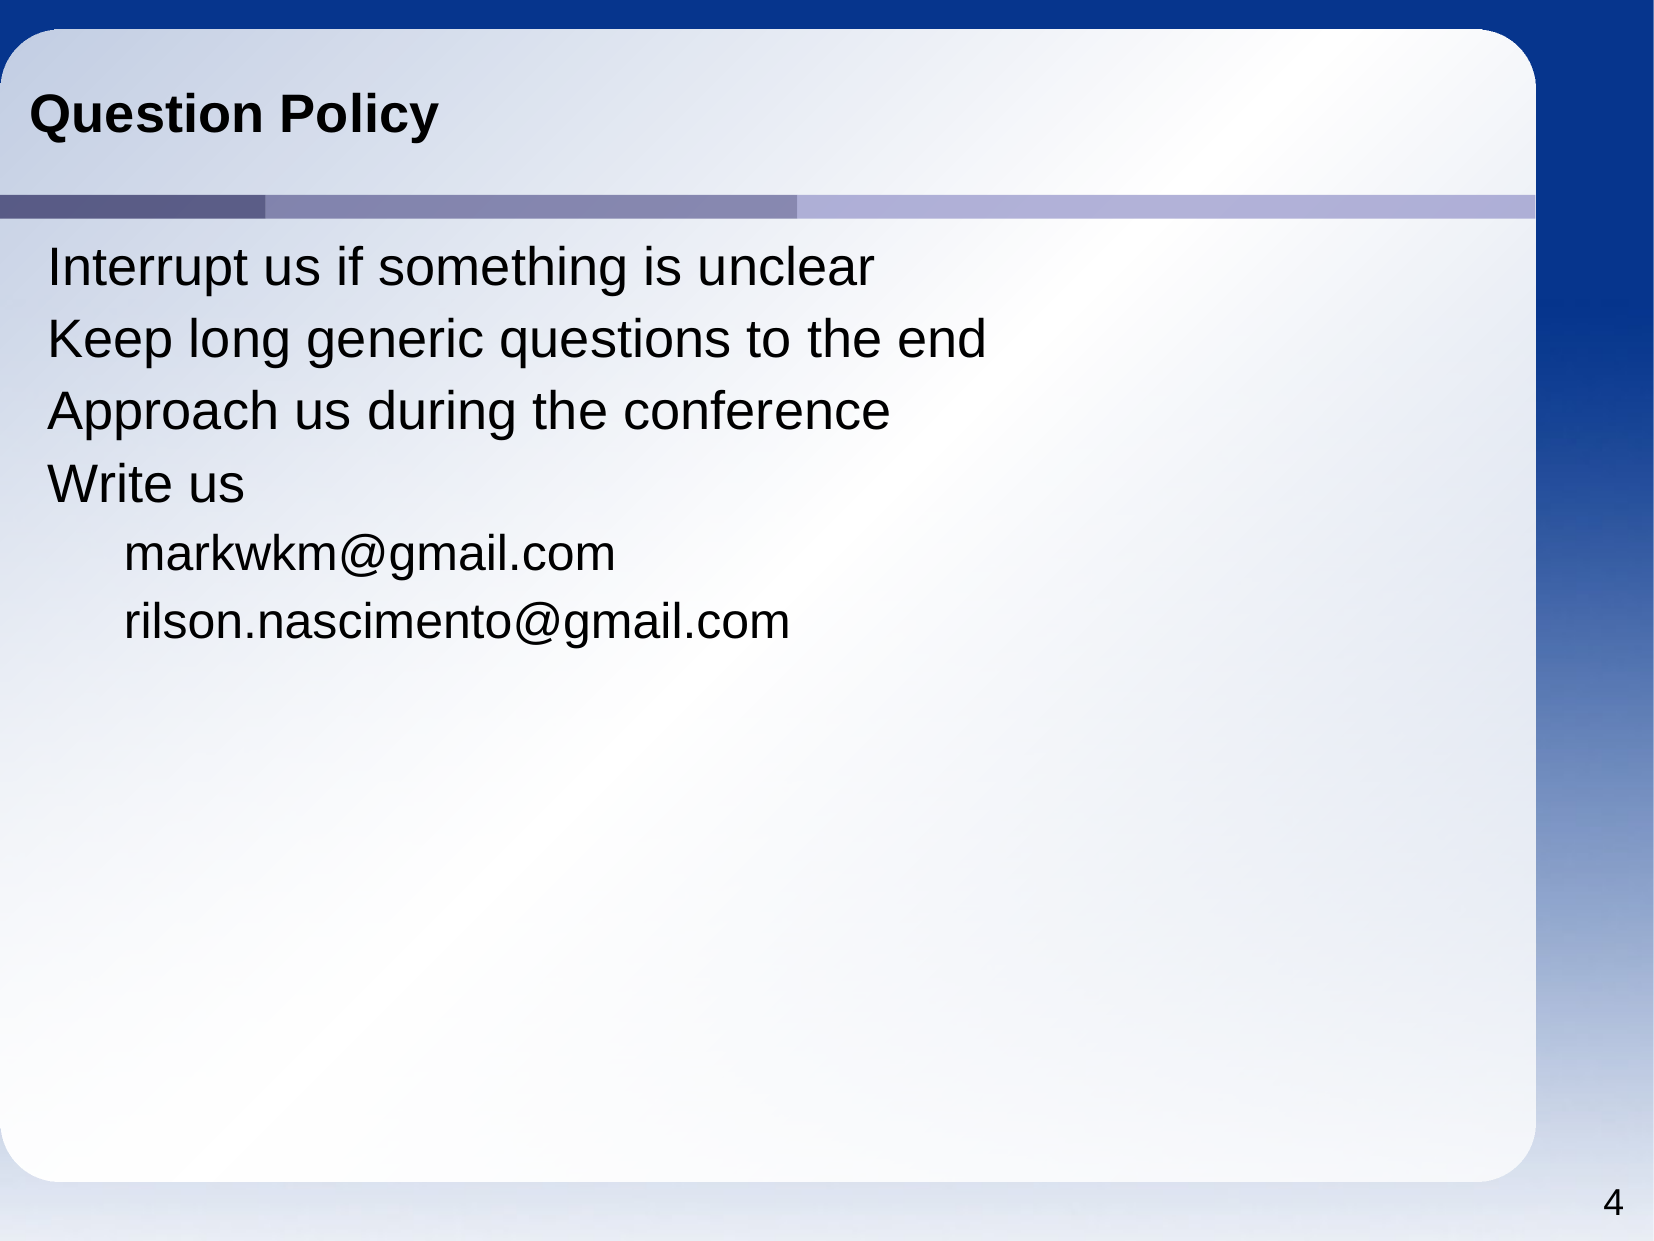

# Question Policy
Interrupt us if something is unclear
Keep long generic questions to the end
Approach us during the conference
Write us
markwkm@gmail.com
rilson.nascimento@gmail.com
4